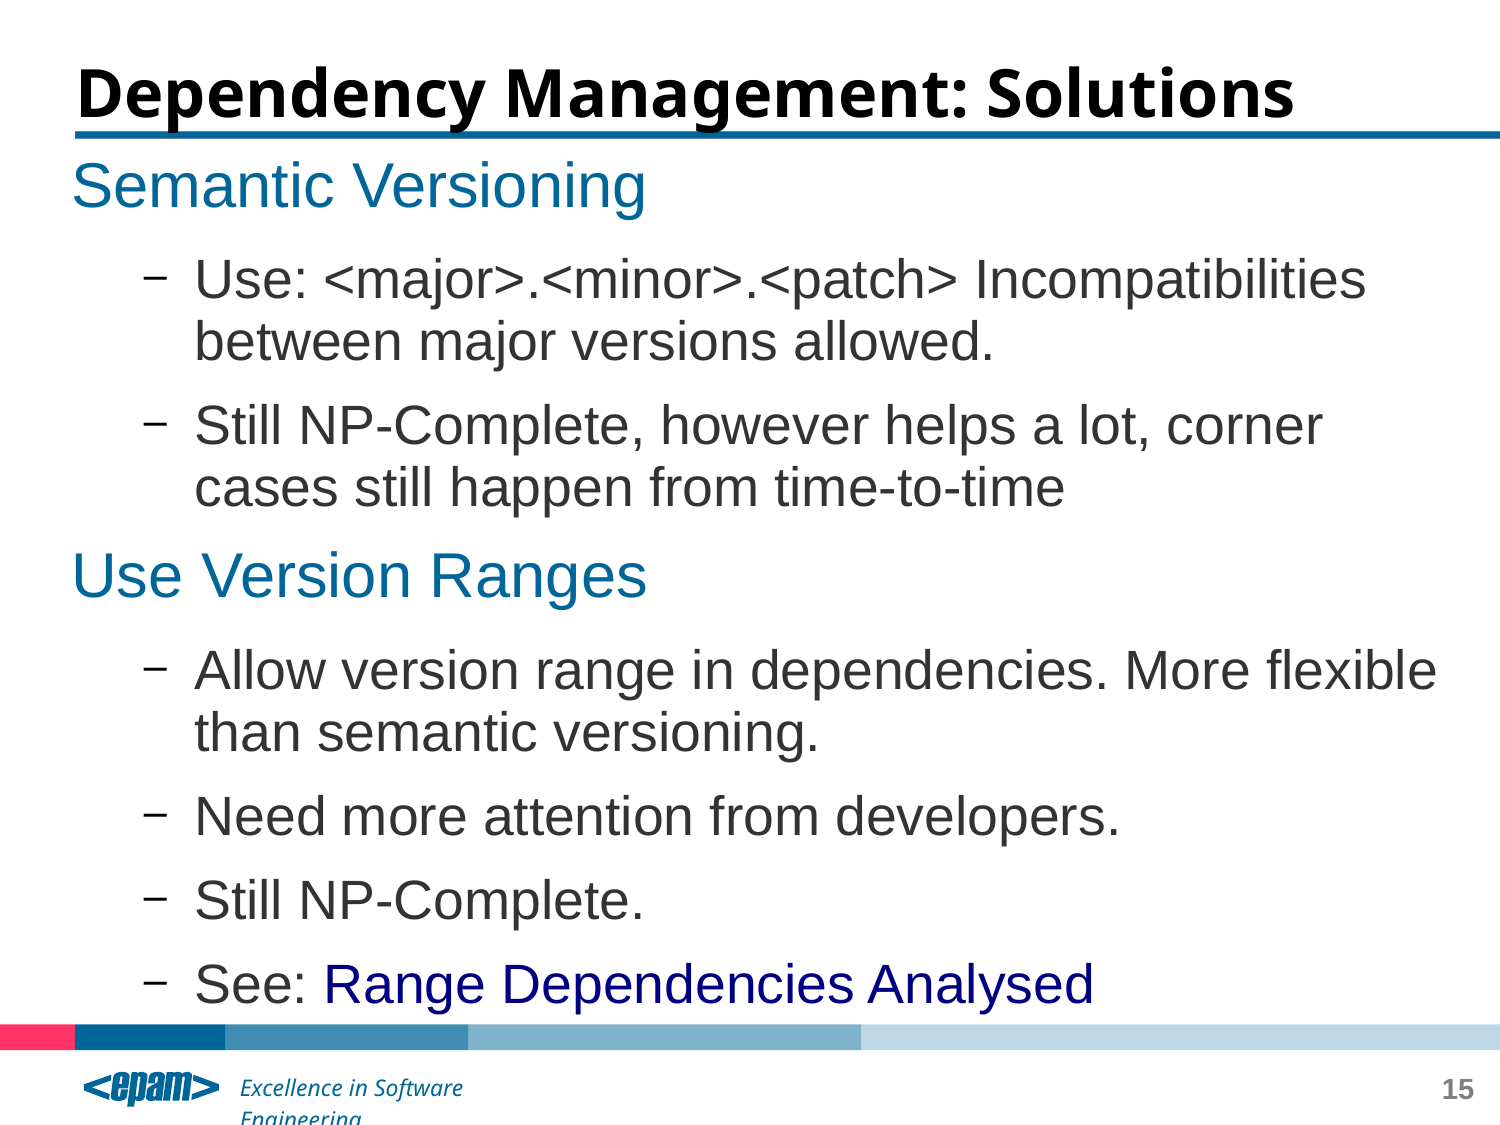

Dependency Management: Solutions
# Semantic Versioning
Use: <major>.<minor>.<patch> Incompatibilities between major versions allowed.
Still NP-Complete, however helps a lot, corner cases still happen from time-to-time
Use Version Ranges
Allow version range in dependencies. More flexible than semantic versioning.
Need more attention from developers.
Still NP-Complete.
See: Range Dependencies Analysed